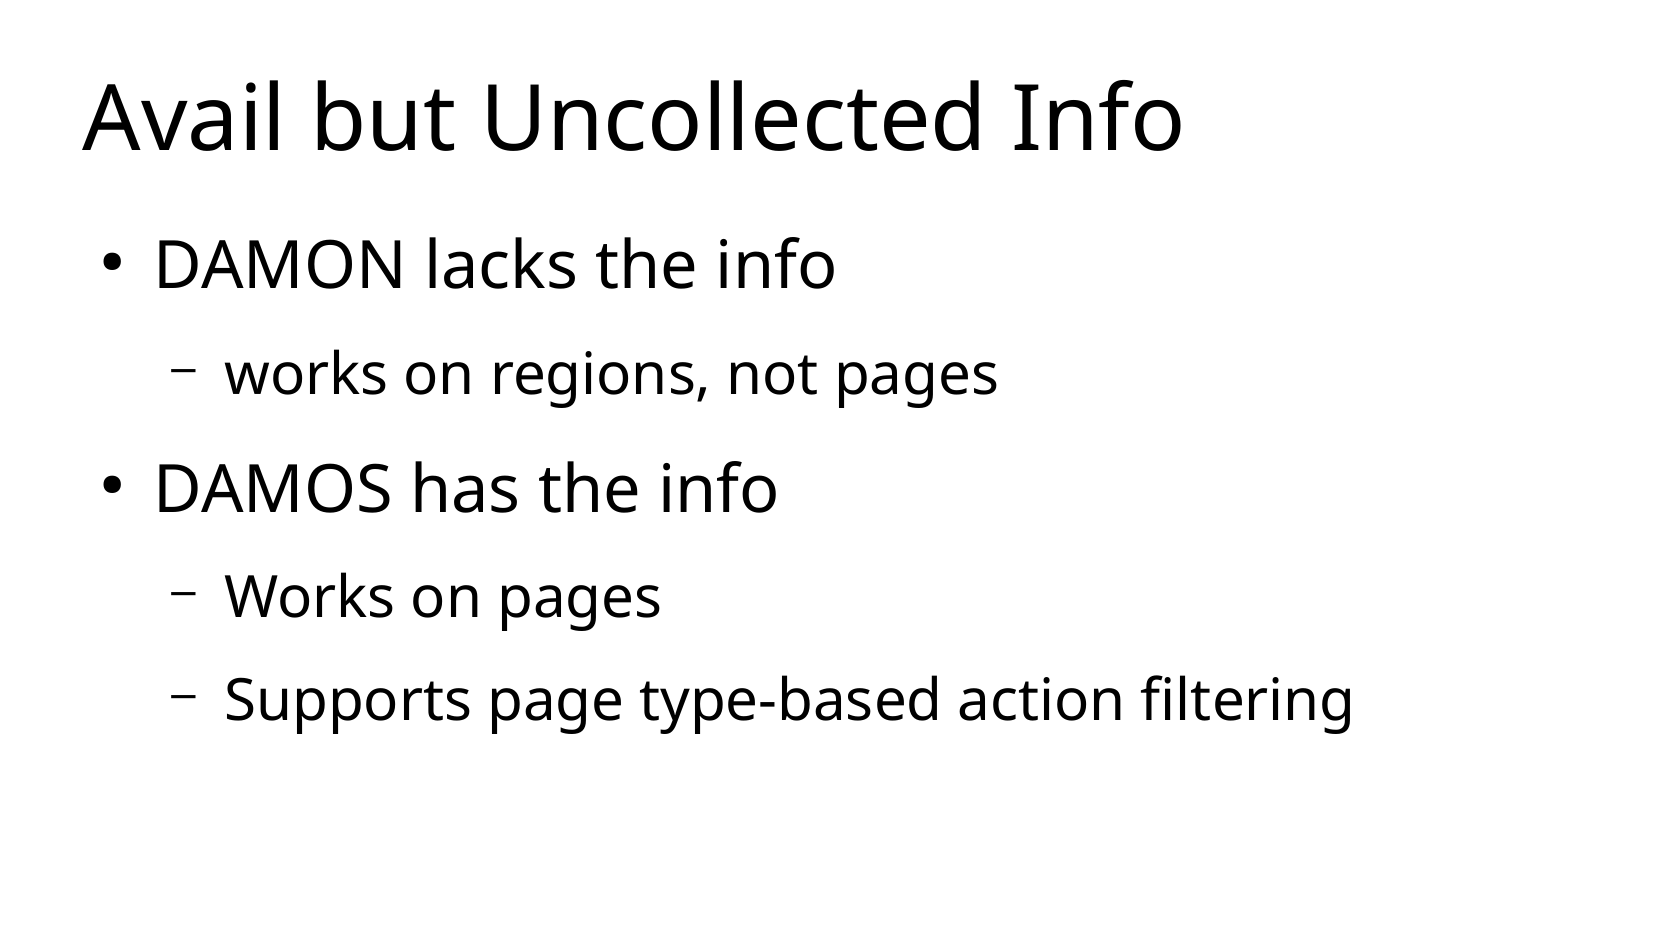

# Avail but Uncollected Info
DAMON lacks the info
works on regions, not pages
DAMOS has the info
Works on pages
Supports page type-based action filtering